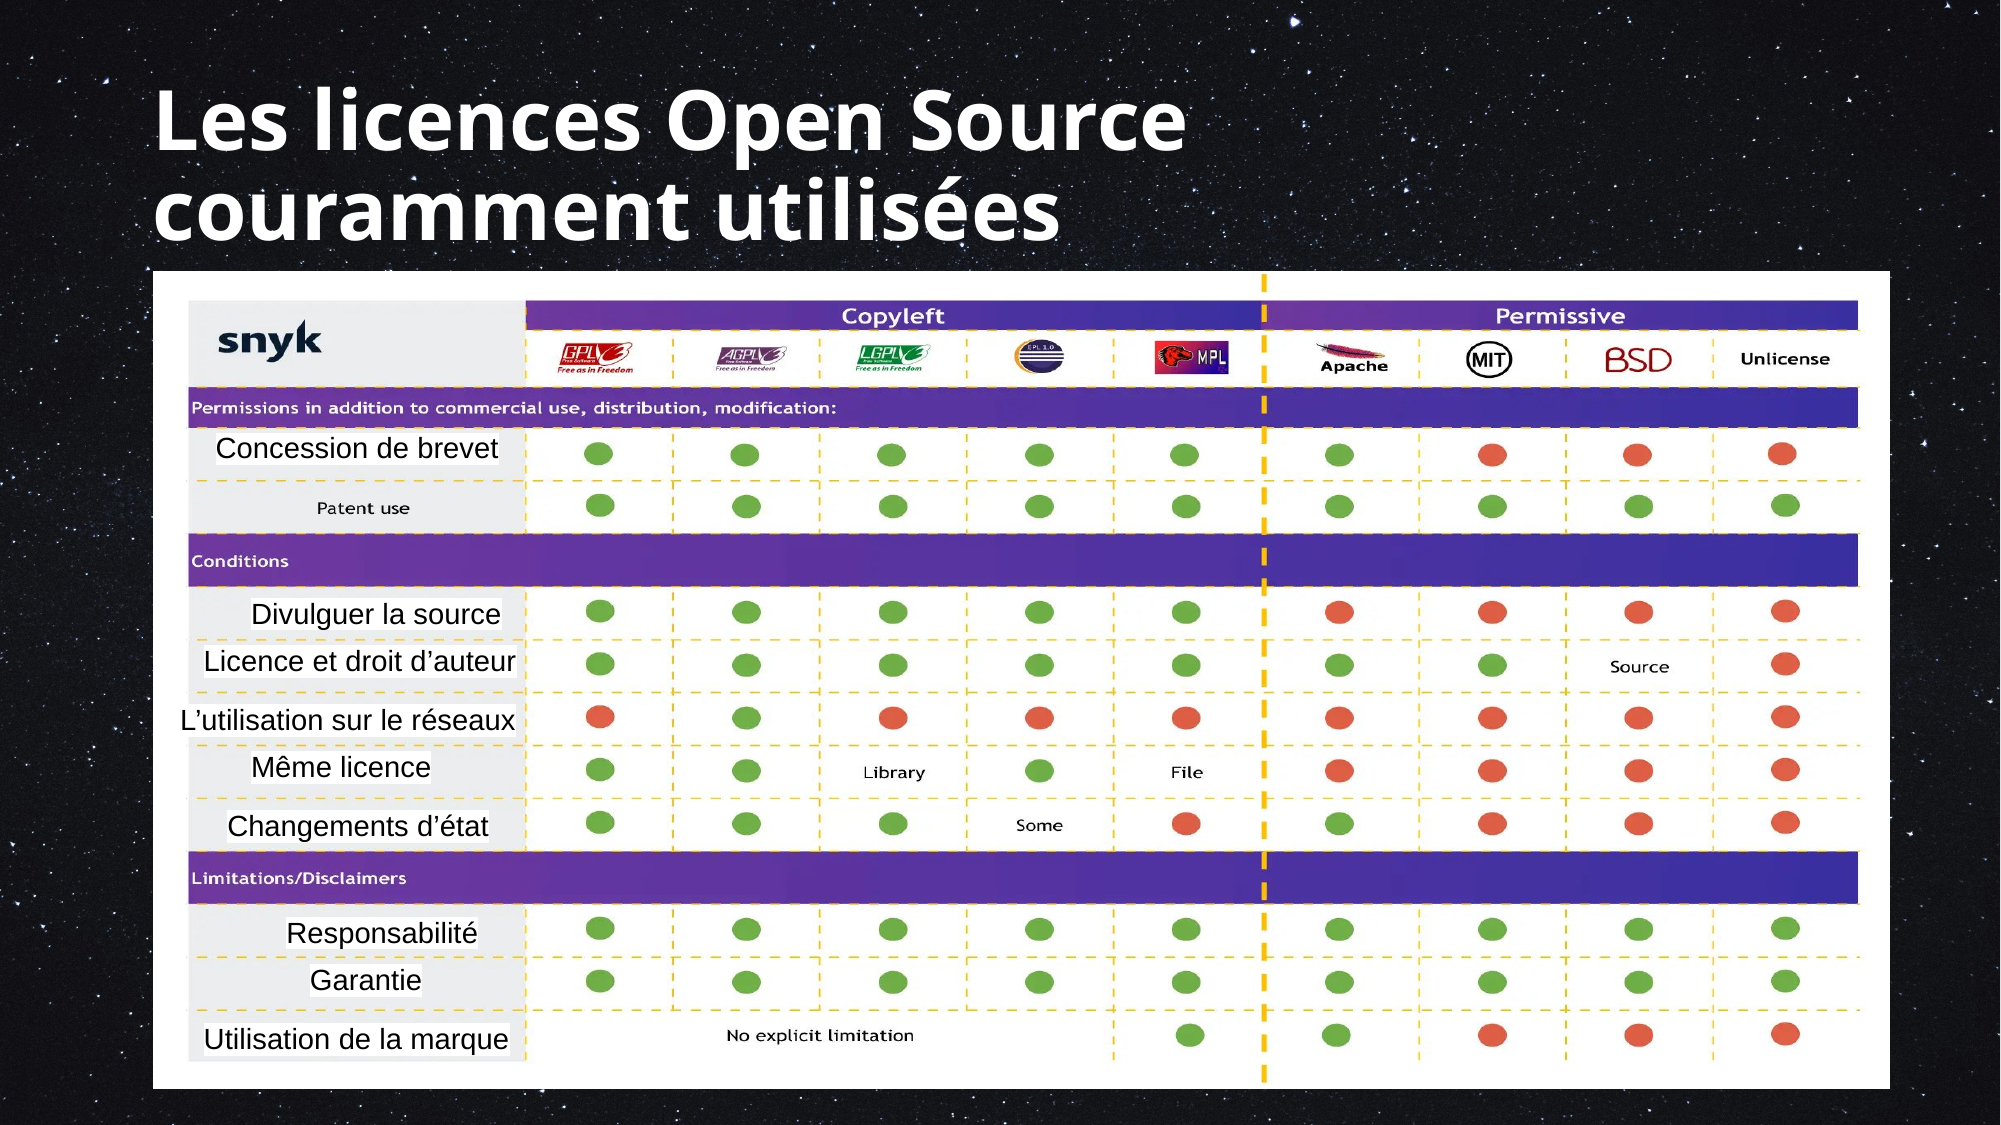

# Les licences Open Source couramment utilisées
Concession de brevet
Divulguer la source
Licence et droit d’auteur
L’utilisation sur le réseaux
Même licence
Changements d’état
Responsabilité
Garantie
Utilisation de la marque